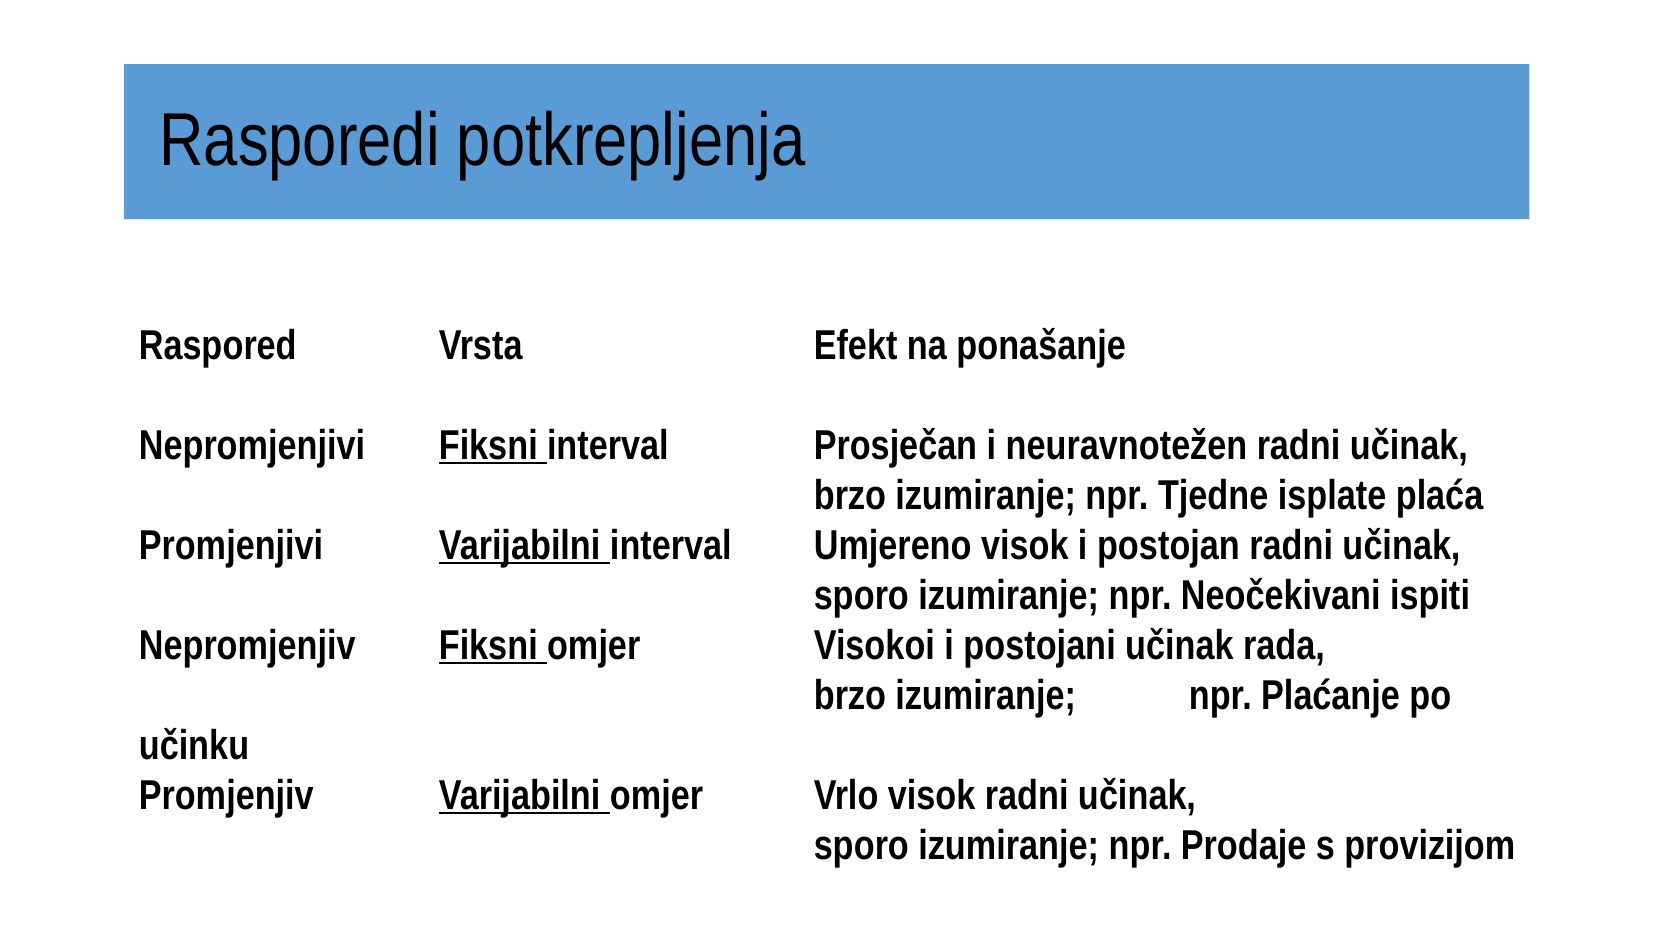

#
Rasporedi potkrepljenja
Raspored		Vrsta				Efekt na ponašanje
Nepromjenjivi 	Fiksni interval		Prosječan i neuravnotežen radni učinak,
									brzo izumiranje; npr. Tjedne isplate plaća
Promjenjivi 		Varijabilni interval		Umjereno visok i postojan radni učinak,
									sporo izumiranje; npr. Neočekivani ispiti
Nepromjenjiv 	Fiksni omjer			Visokoi i postojani učinak rada,
									brzo izumiranje;		npr. Plaćanje po učinku
Promjenjiv 		Varijabilni omjer		Vrlo visok radni učinak,
									sporo izumiranje; npr. Prodaje s provizijom